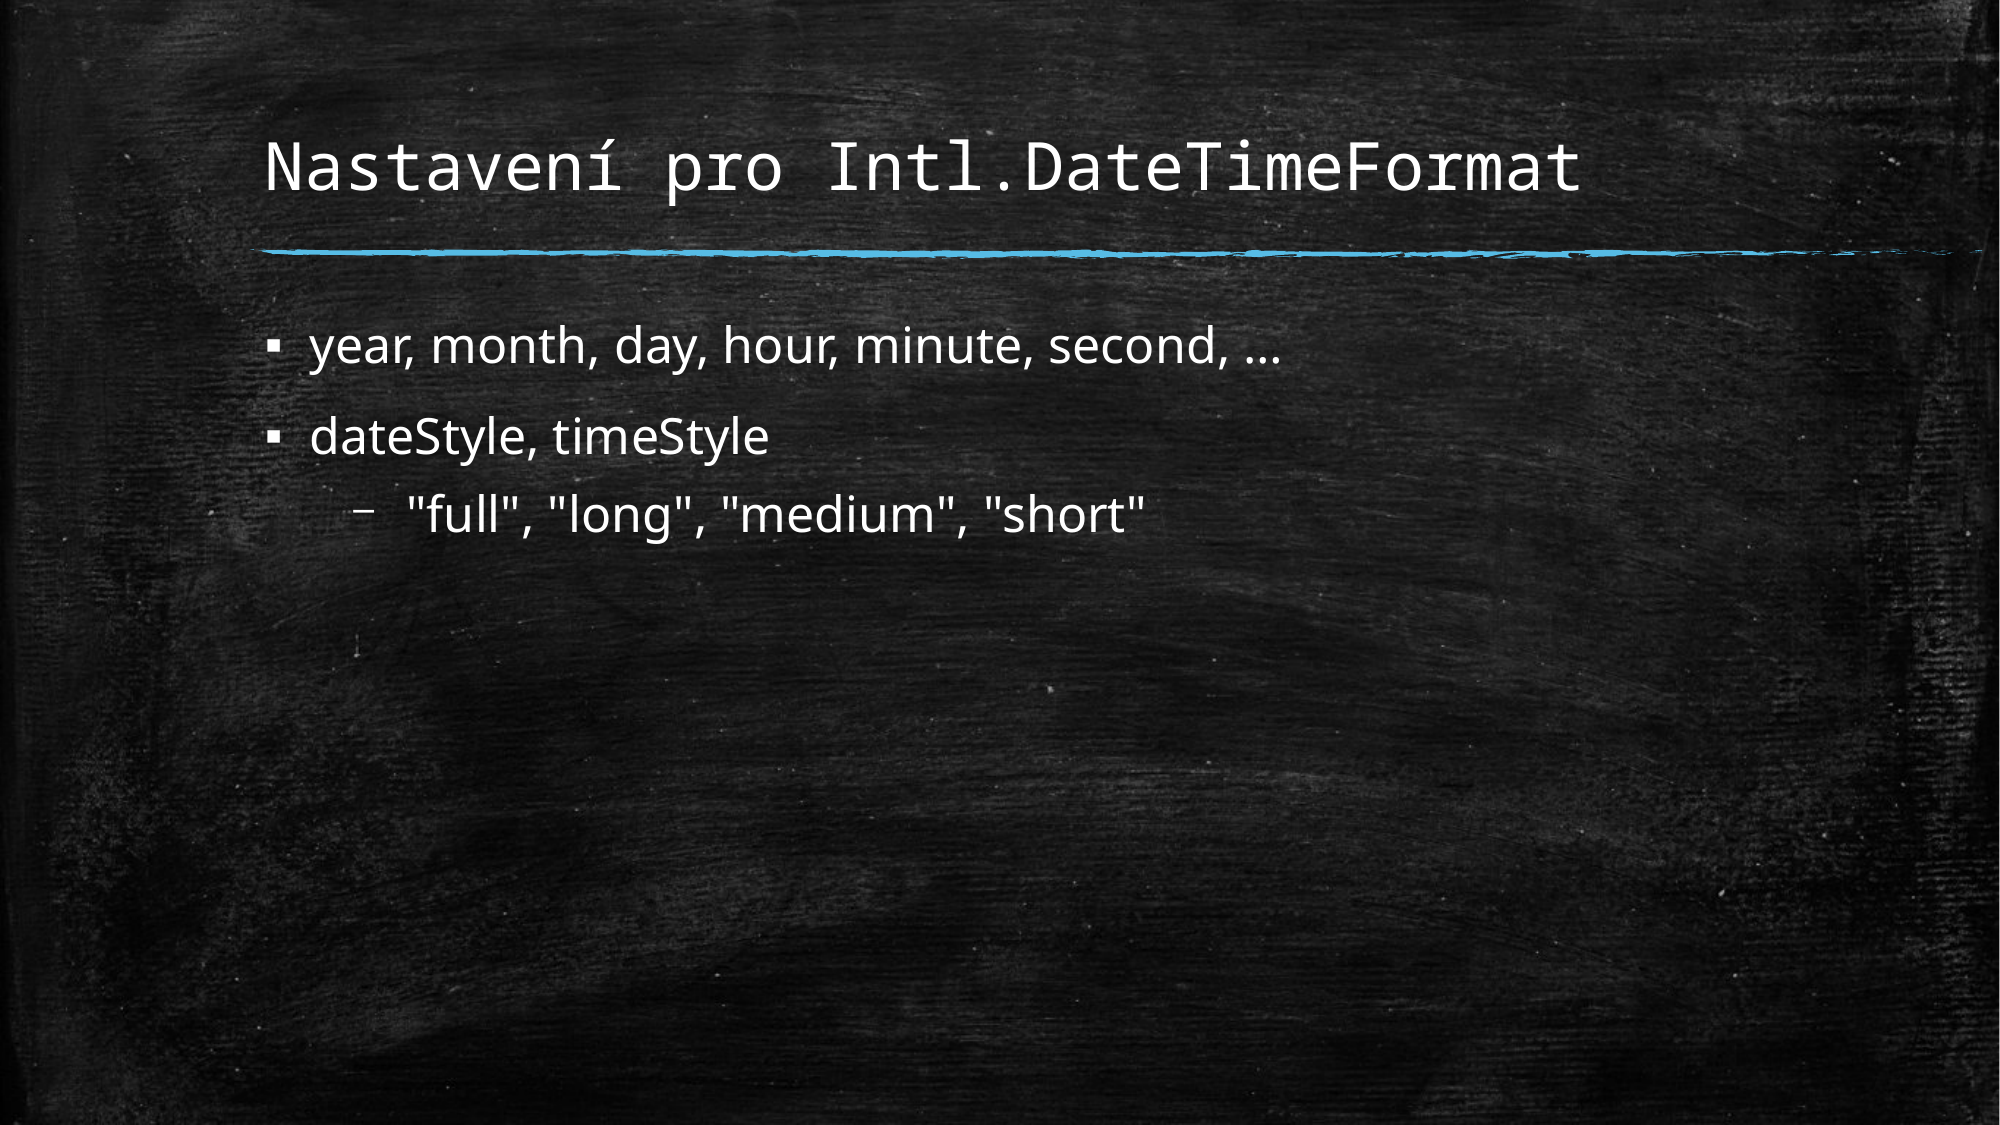

# Nastavení pro Intl.DateTimeFormat
year, month, day, hour, minute, second, …
dateStyle, timeStyle
"full", "long", "medium", "short"